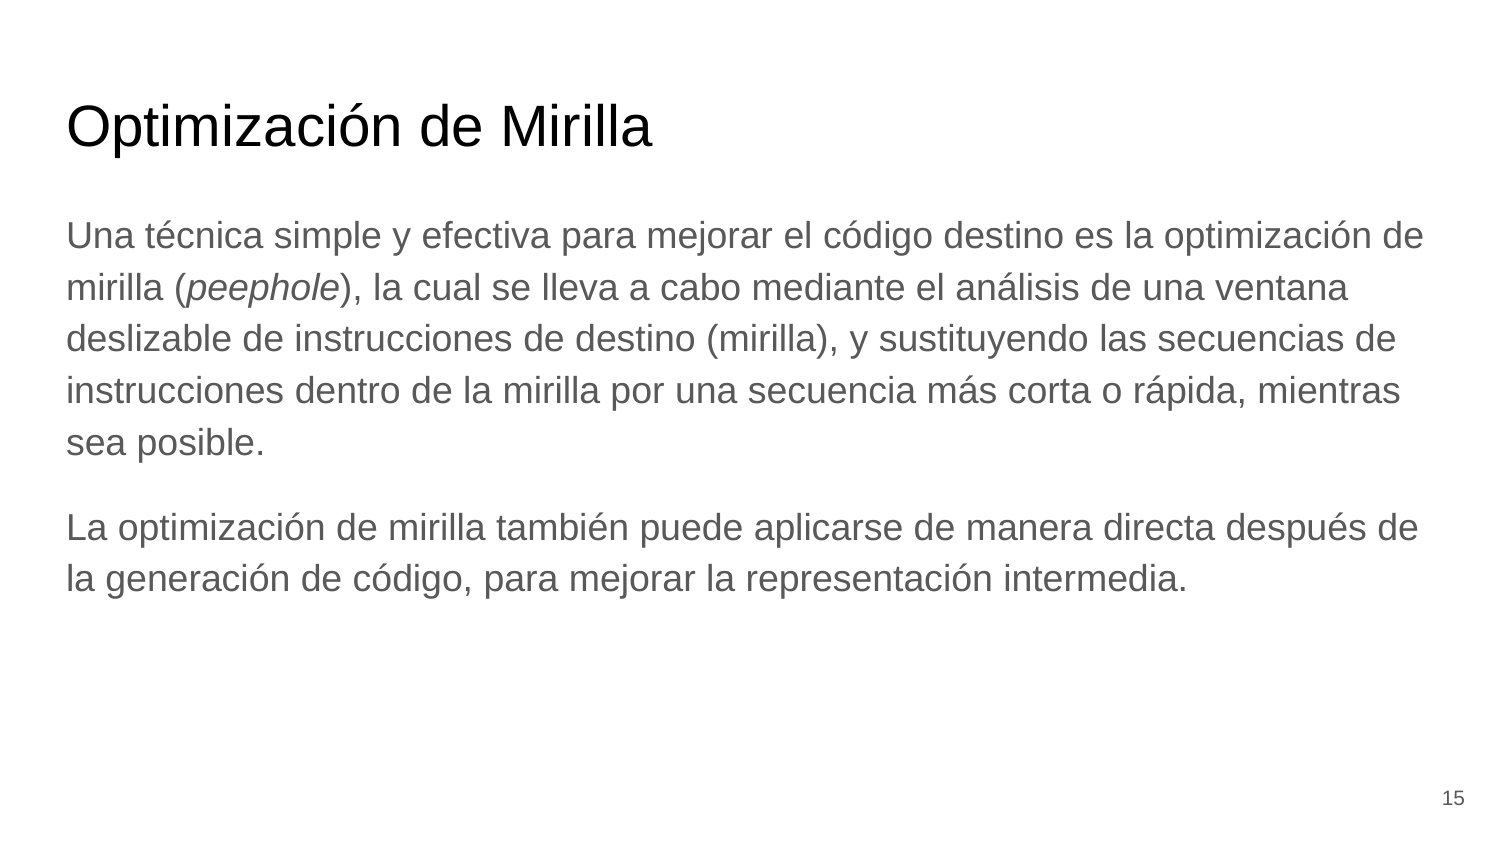

# Optimización de Mirilla
Una técnica simple y efectiva para mejorar el código destino es la optimiza­ción de mirilla (peephole), la cual se lleva a cabo mediante el análisis de una ventana deslizable de instrucciones de destino (mirilla), y sustituyendo las secuencias de instruc­ciones dentro de la mirilla por una secuencia más corta o rápida, mientras sea posible.
La optimización de mirilla también puede aplicarse de manera directa después de la generación de código, para mejorar la representación intermedia.